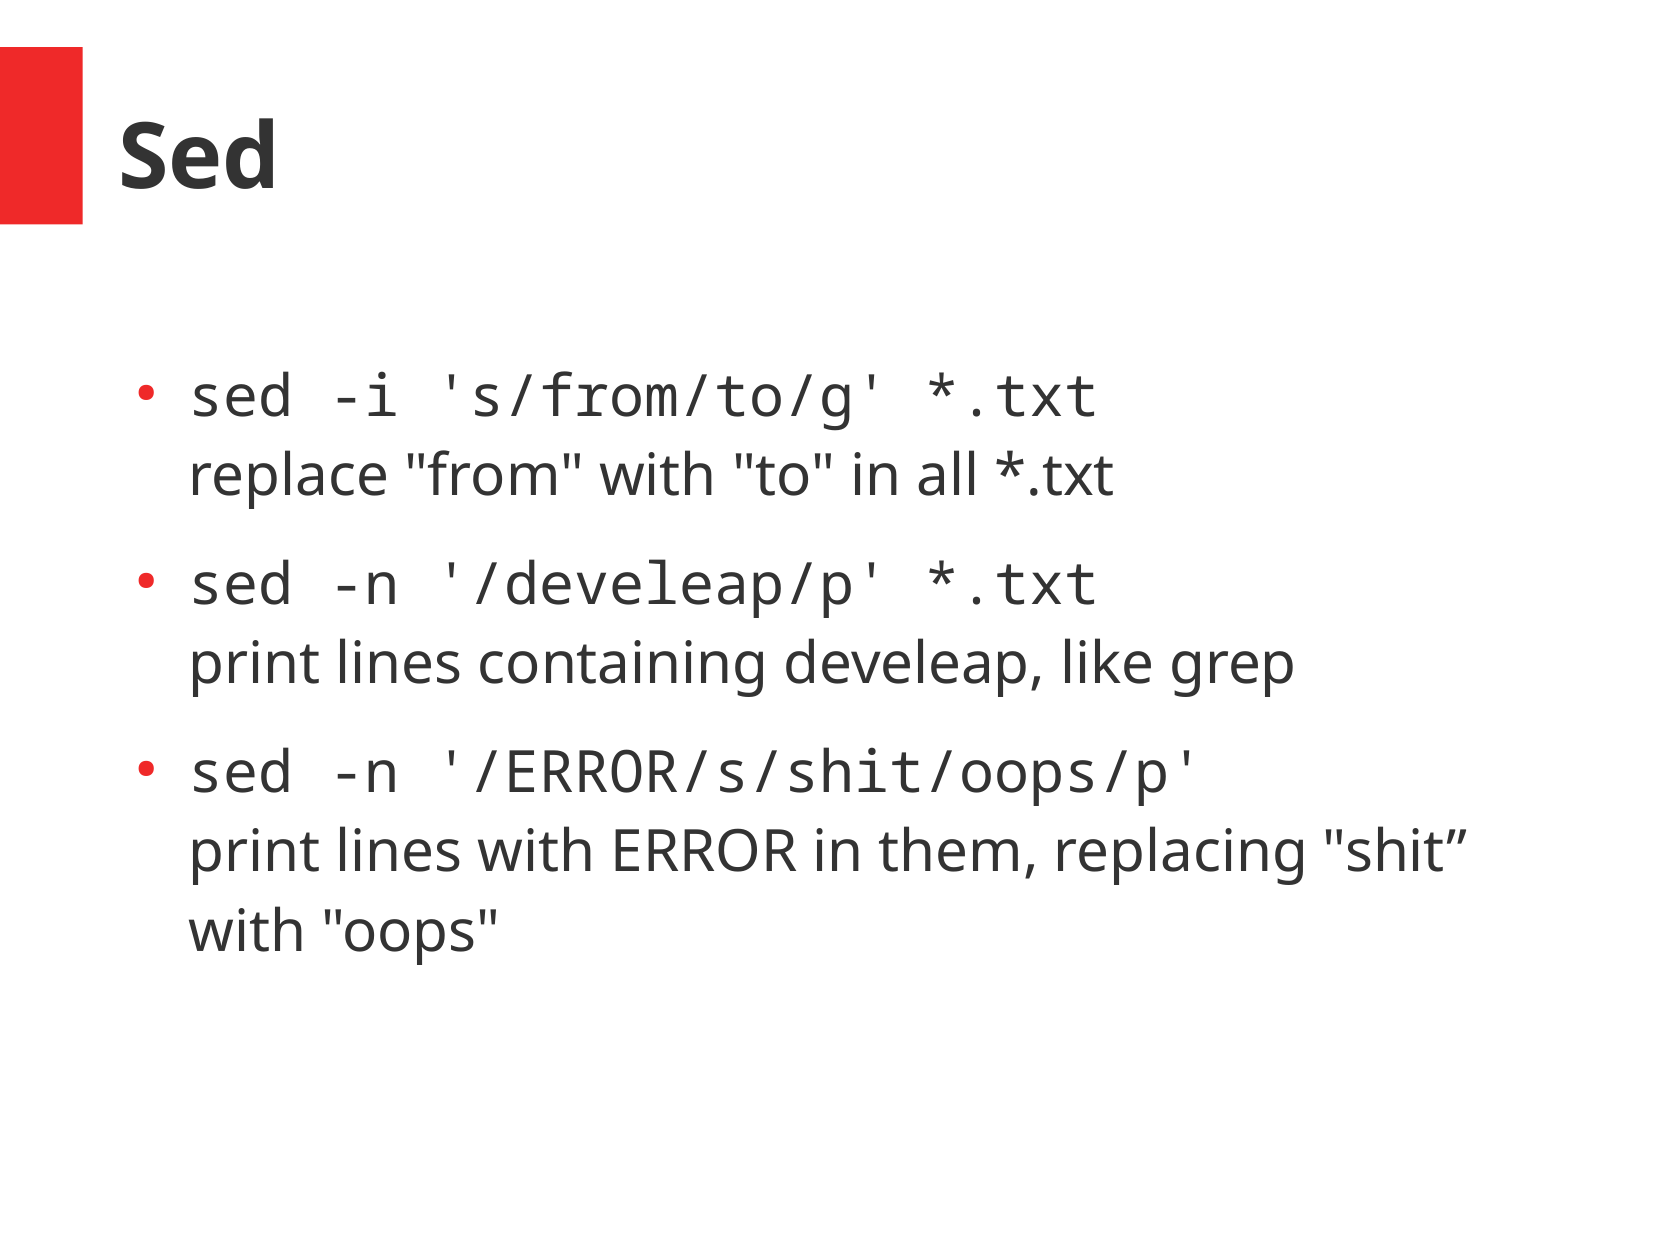

# Sed
sed -i 's/from/to/g' *.txt
replace "from" with "to" in all *.txt
sed -n '/develeap/p' *.txt
print lines containing develeap, like grep
sed -n '/ERROR/s/shit/oops/p'
print lines with ERROR in them, replacing "shit” with "oops"